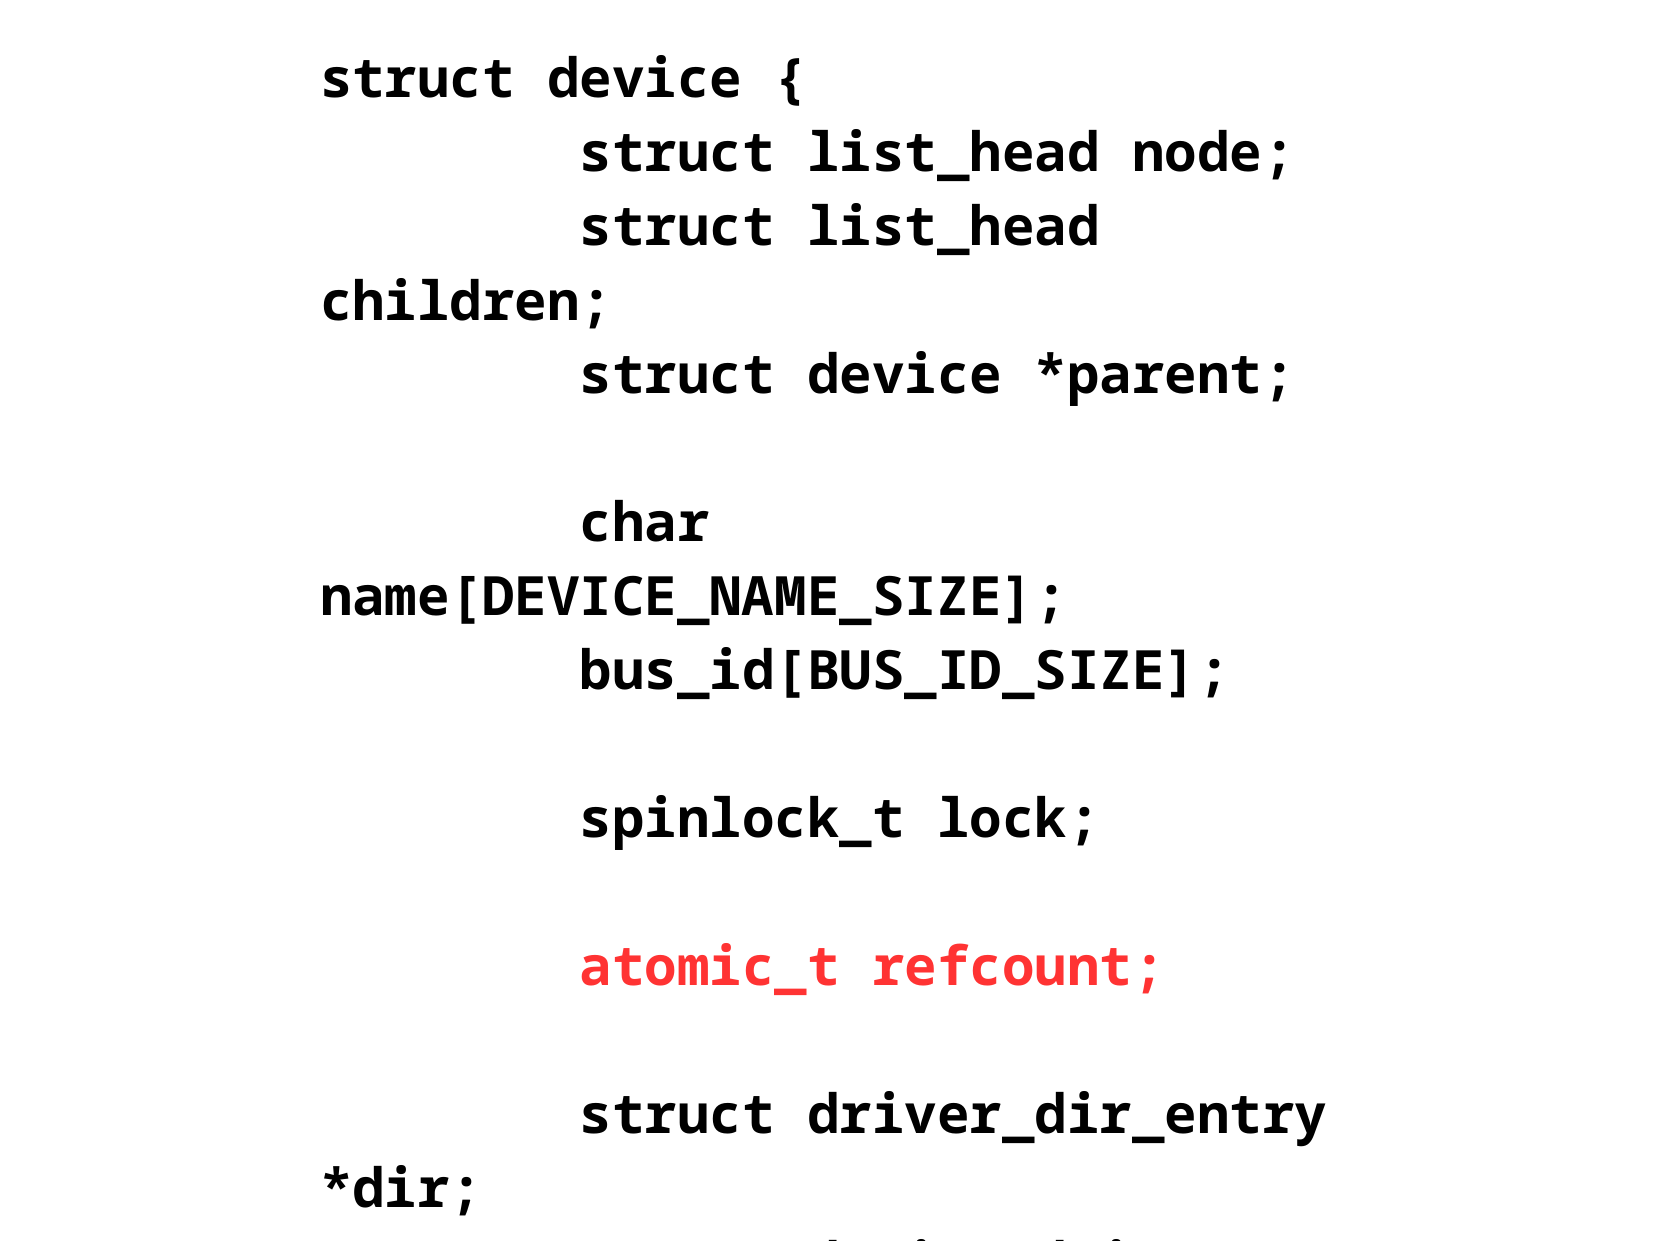

struct device {
 struct list_head node;
 struct list_head children;
 struct device *parent;
 char name[DEVICE_NAME_SIZE];
 bus_id[BUS_ID_SIZE];
 spinlock_t lock;
 atomic_t refcount;
 struct driver_dir_entry *dir;
 struct device_driver *driver;
 void *driver_data;
 void *platform_data;
 u32 current_state;
 unsigned char *saved_state;
 };
2.6.20 to 2.6.24-rc8